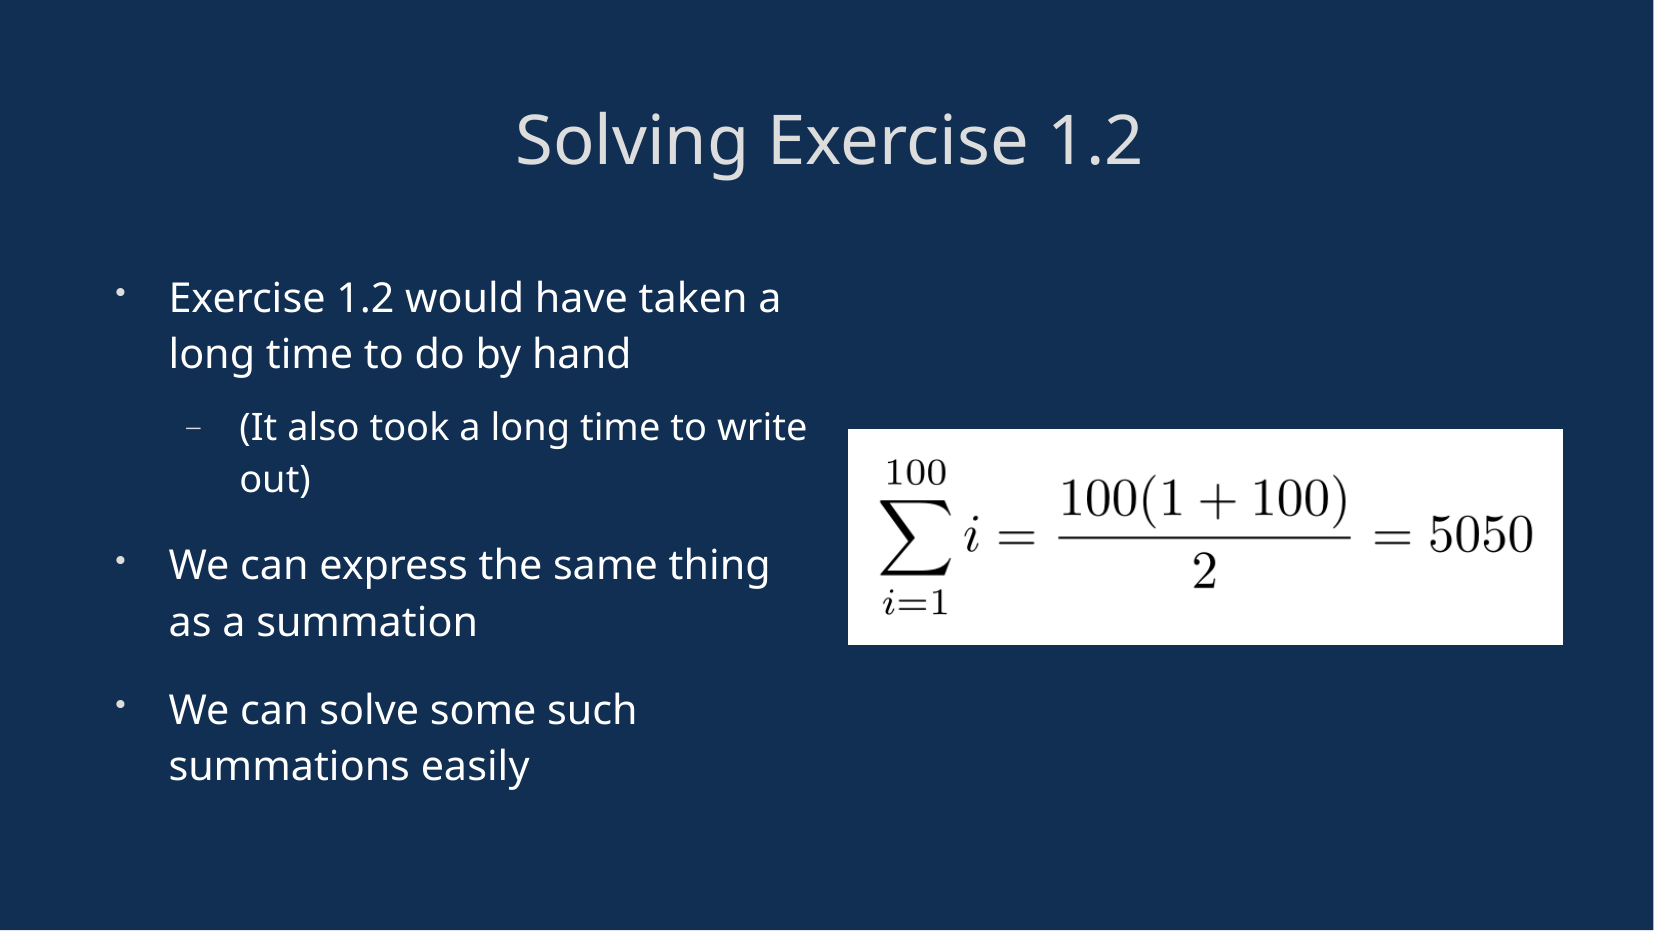

# Solving Exercise 1.2
Exercise 1.2 would have taken a long time to do by hand
(It also took a long time to write out)
We can express the same thing as a summation
We can solve some such summations easily